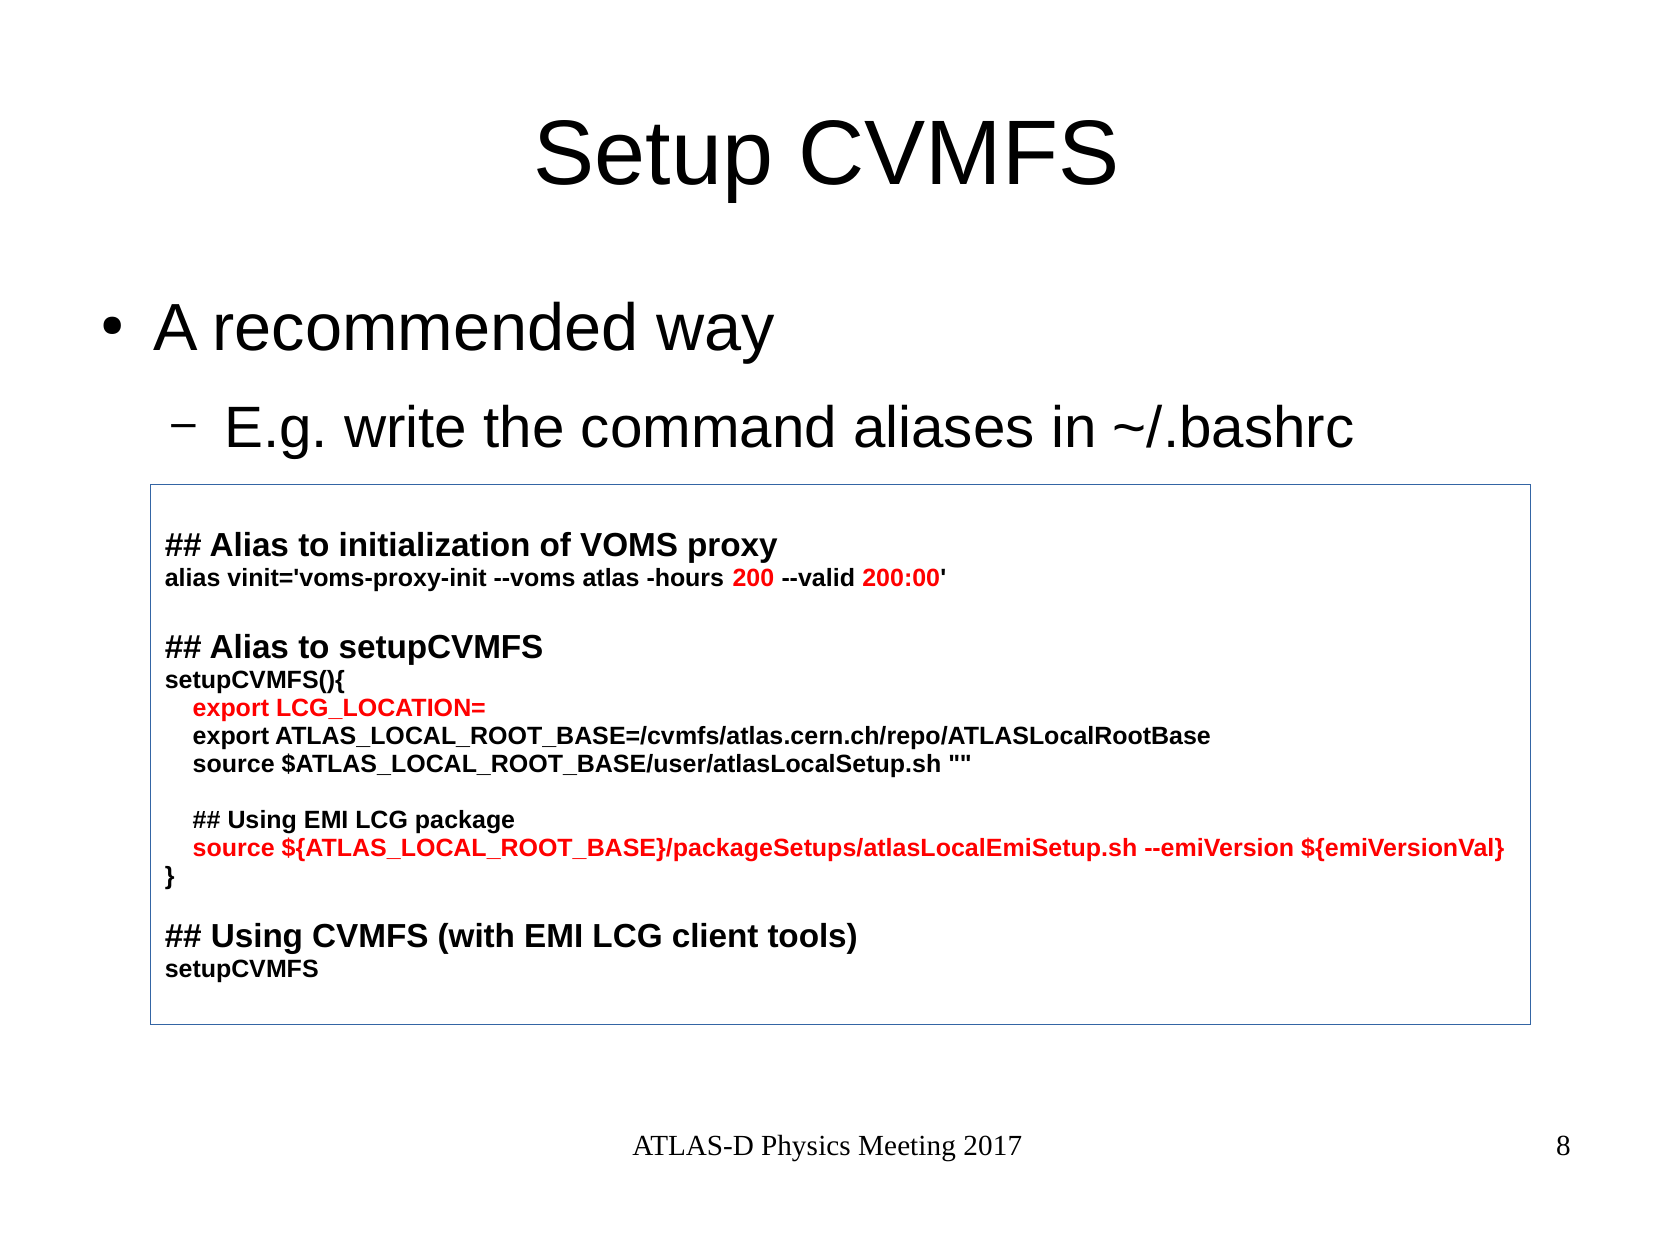

# Setup CVMFS
A recommended way
E.g. write the command aliases in ~/.bashrc
## Alias to initialization of VOMS proxy
alias vinit='voms-proxy-init --voms atlas -hours 200 --valid 200:00'
## Alias to setupCVMFS
setupCVMFS(){
 export LCG_LOCATION=
 export ATLAS_LOCAL_ROOT_BASE=/cvmfs/atlas.cern.ch/repo/ATLASLocalRootBase
 source $ATLAS_LOCAL_ROOT_BASE/user/atlasLocalSetup.sh ""
 ## Using EMI LCG package
 source ${ATLAS_LOCAL_ROOT_BASE}/packageSetups/atlasLocalEmiSetup.sh --emiVersion ${emiVersionVal}
}
## Using CVMFS (with EMI LCG client tools)
setupCVMFS
ATLAS-D Physics Meeting 2017
8